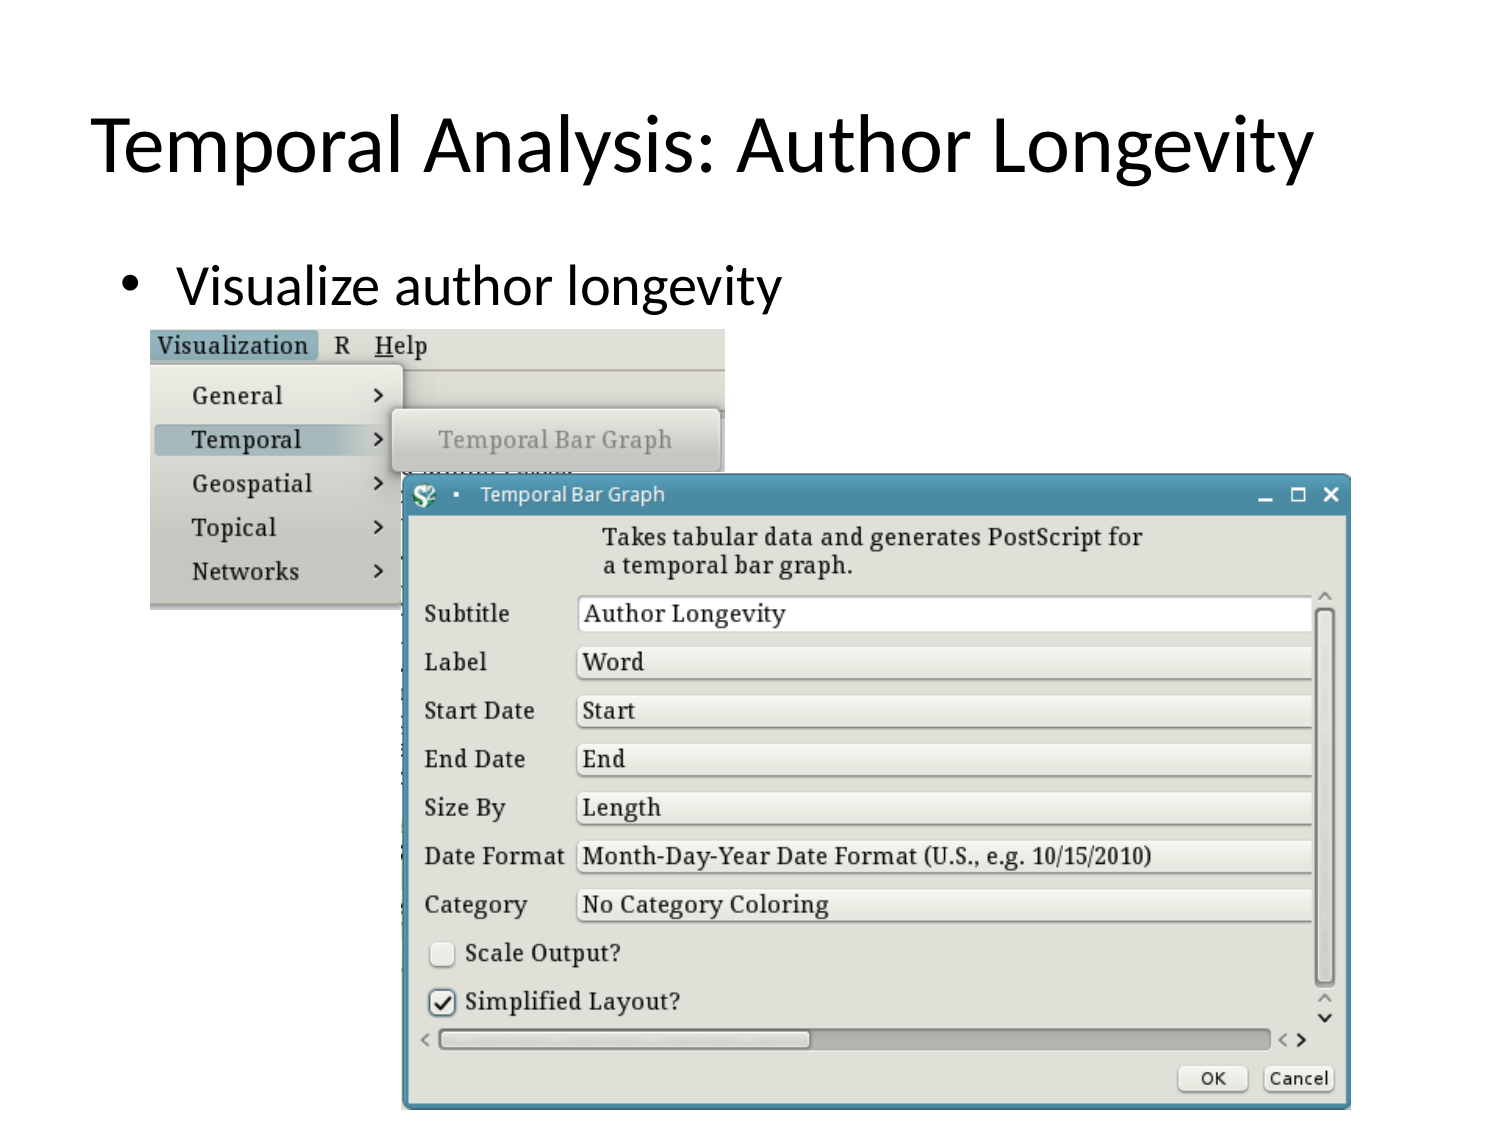

# Temporal Analysis: Author Longevity
Visualize author longevity